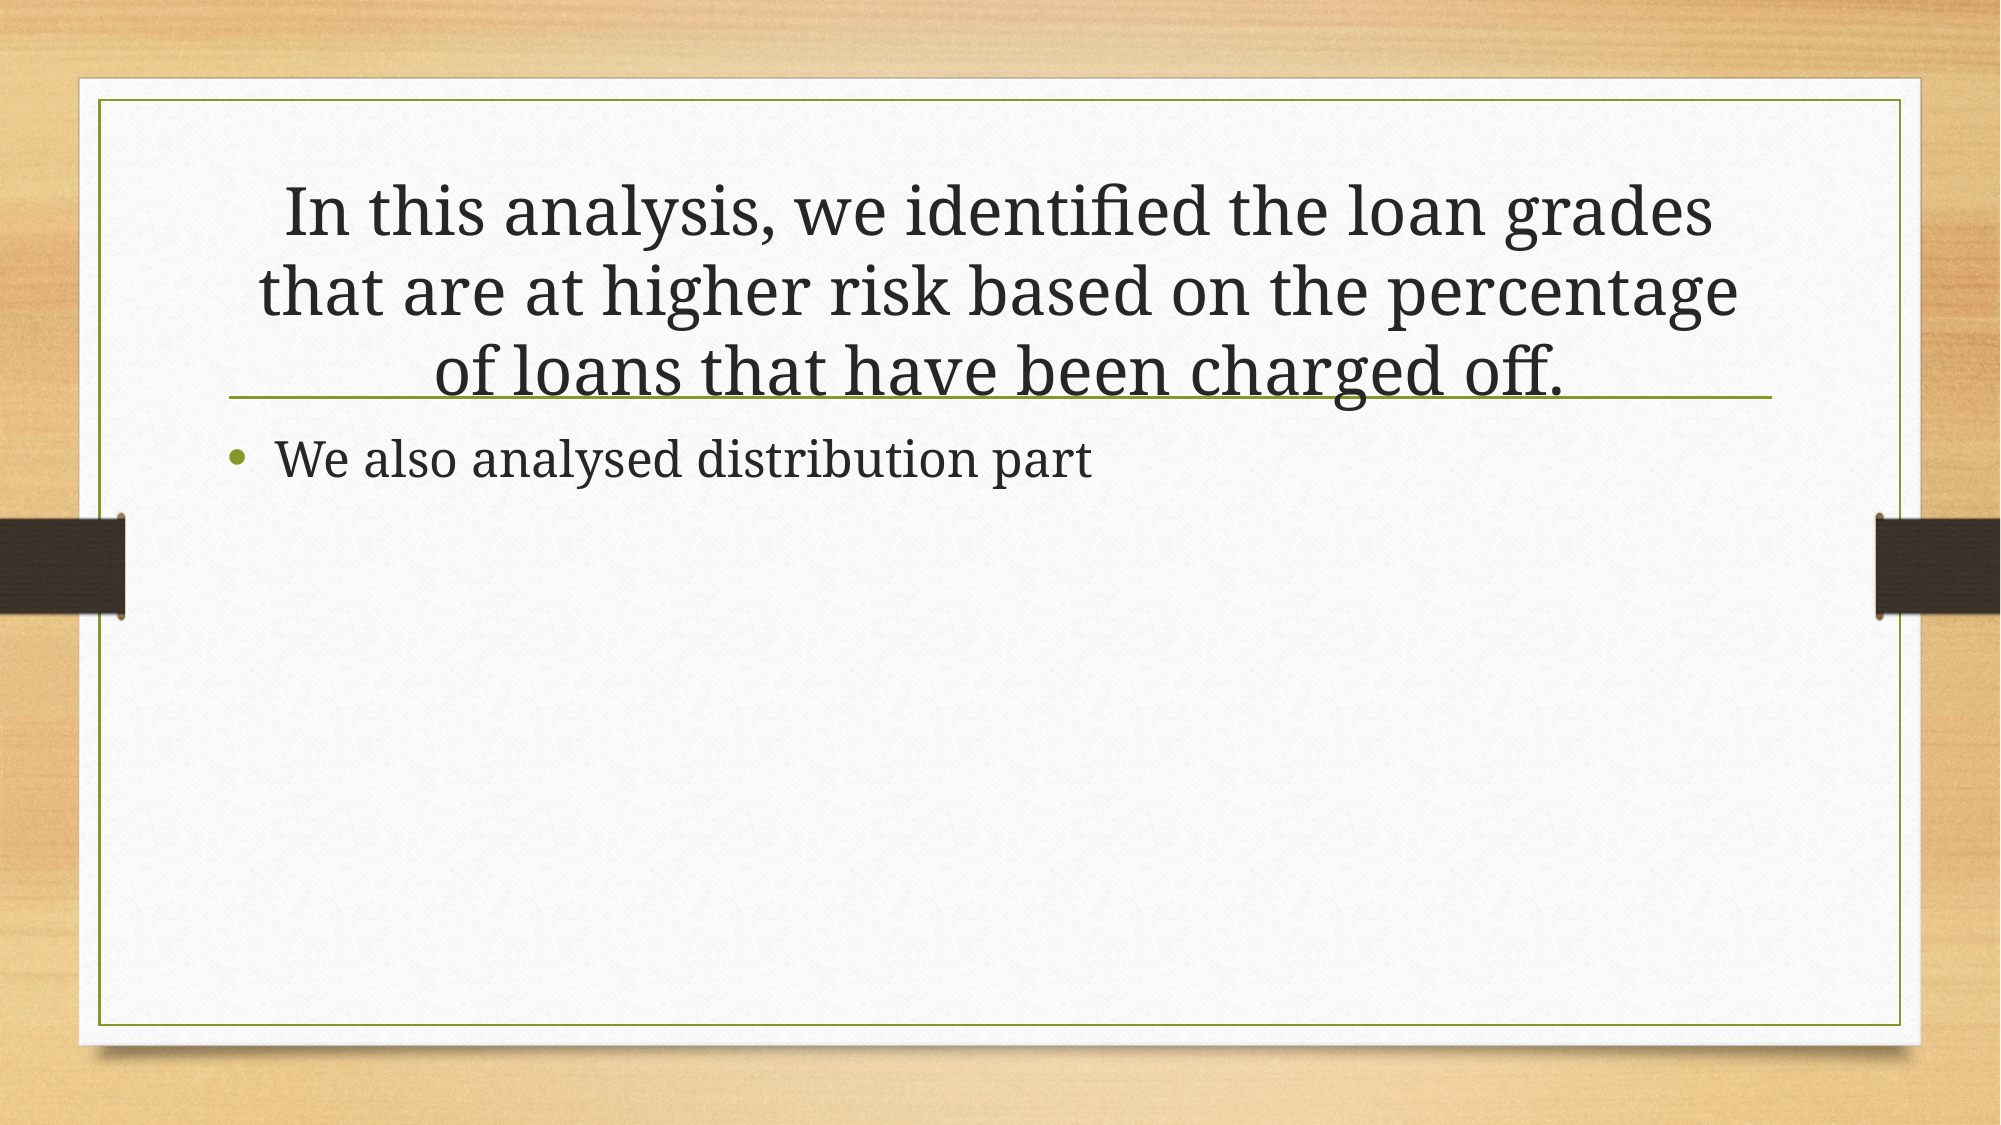

# In this analysis, we identified the loan grades that are at higher risk based on the percentage of loans that have been charged off.
We also analysed distribution part